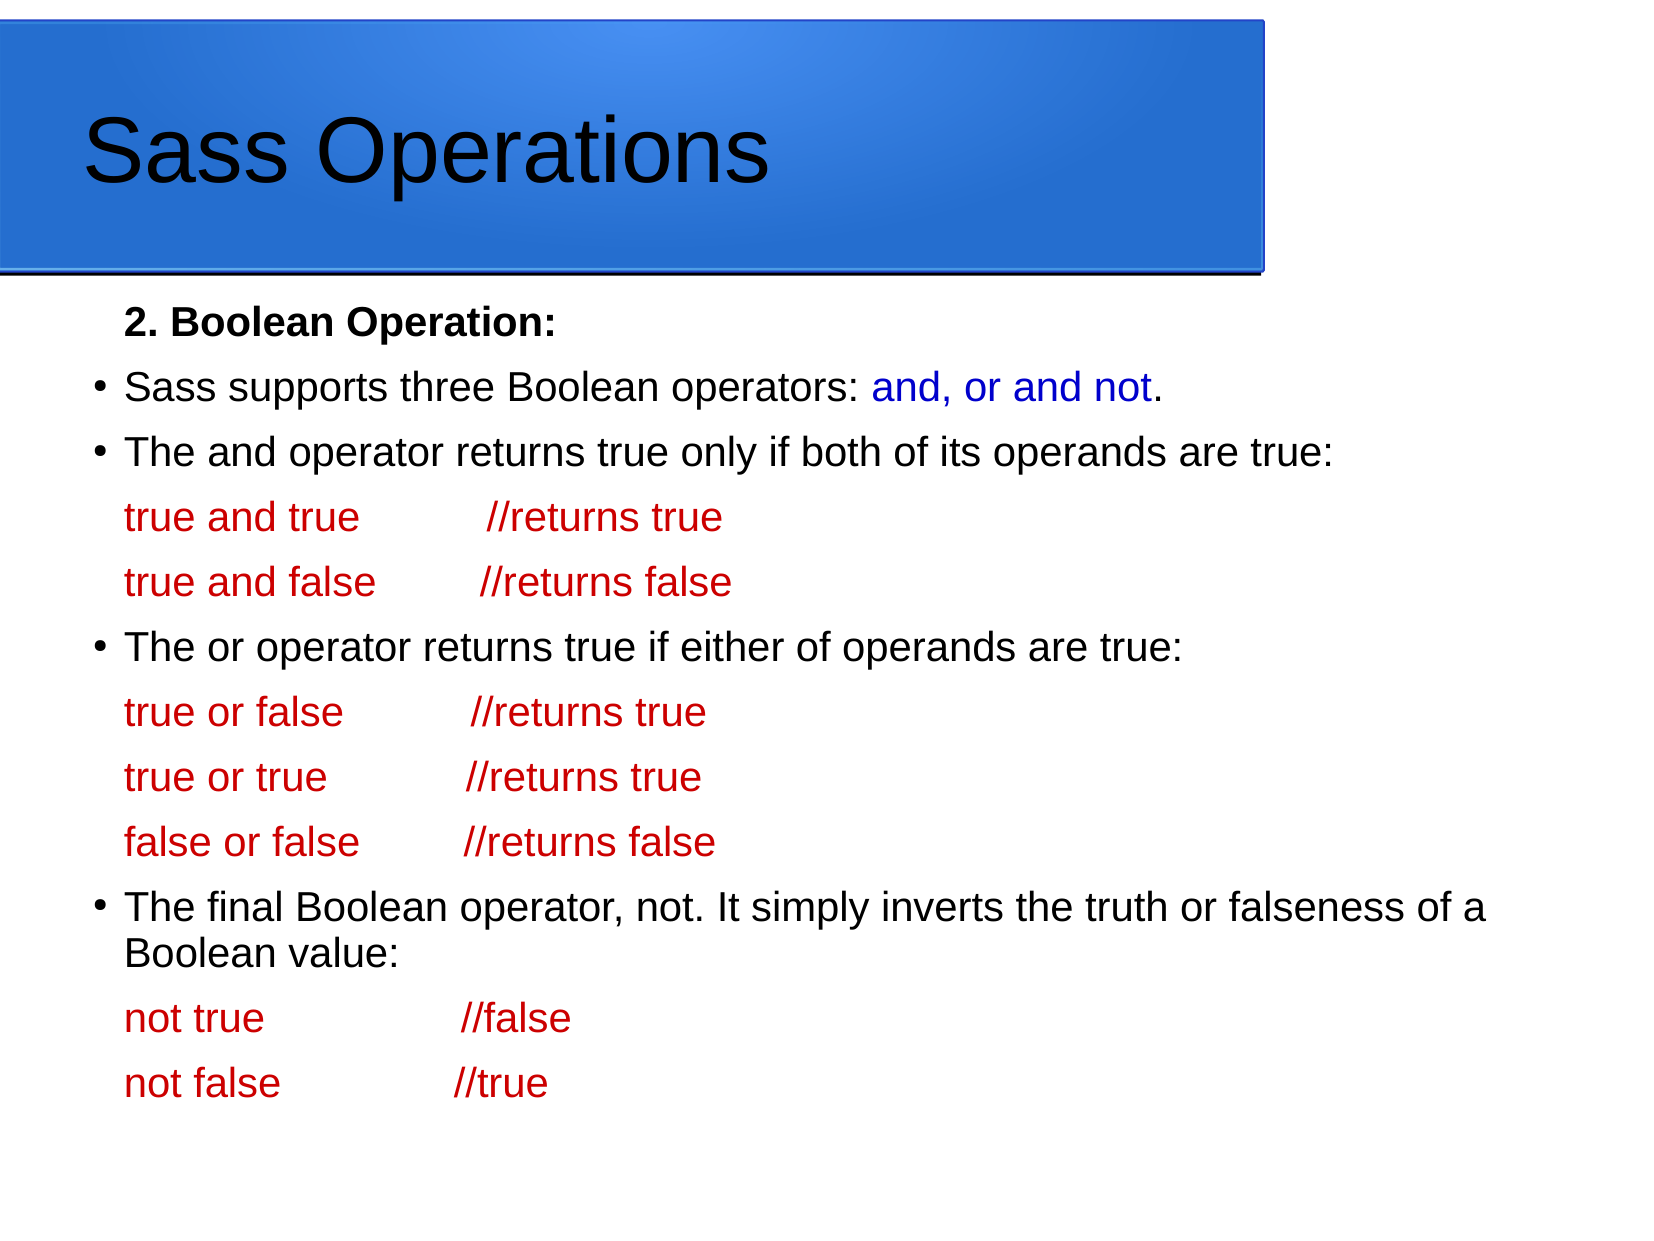

# Sass Operations
2. Boolean Operation:
Sass supports three Boolean operators: and, or and not.
The and operator returns true only if both of its operands are true:
true and true //returns true
true and false //returns false
The or operator returns true if either of operands are true:
true or false //returns true
true or true //returns true
false or false //returns false
The final Boolean operator, not. It simply inverts the truth or falseness of a Boolean value:
not true //false
not false //true